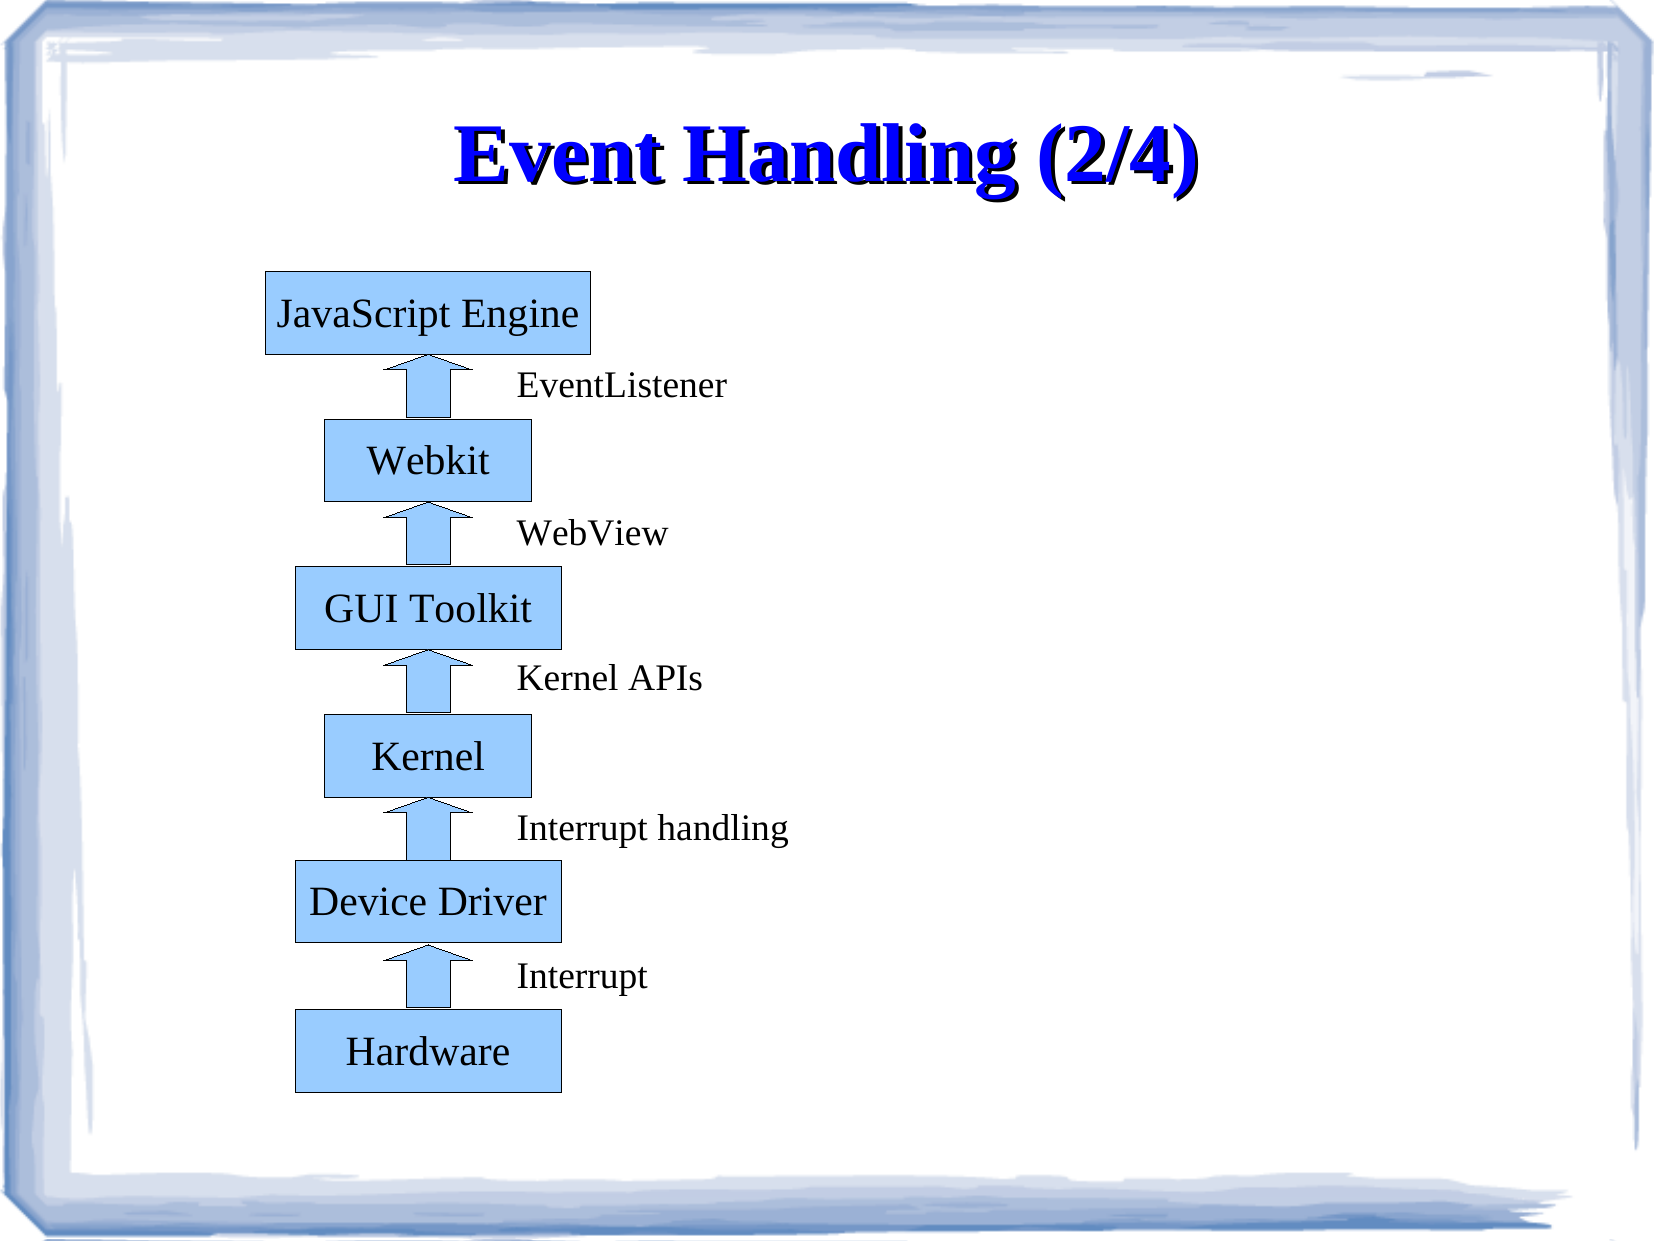

# Event Handling (2/4)
JavaScript Engine
EventListener
Webkit
WebView
GUI Toolkit
Kernel APIs
Kernel
Interrupt handling
Device Driver
Interrupt
Hardware